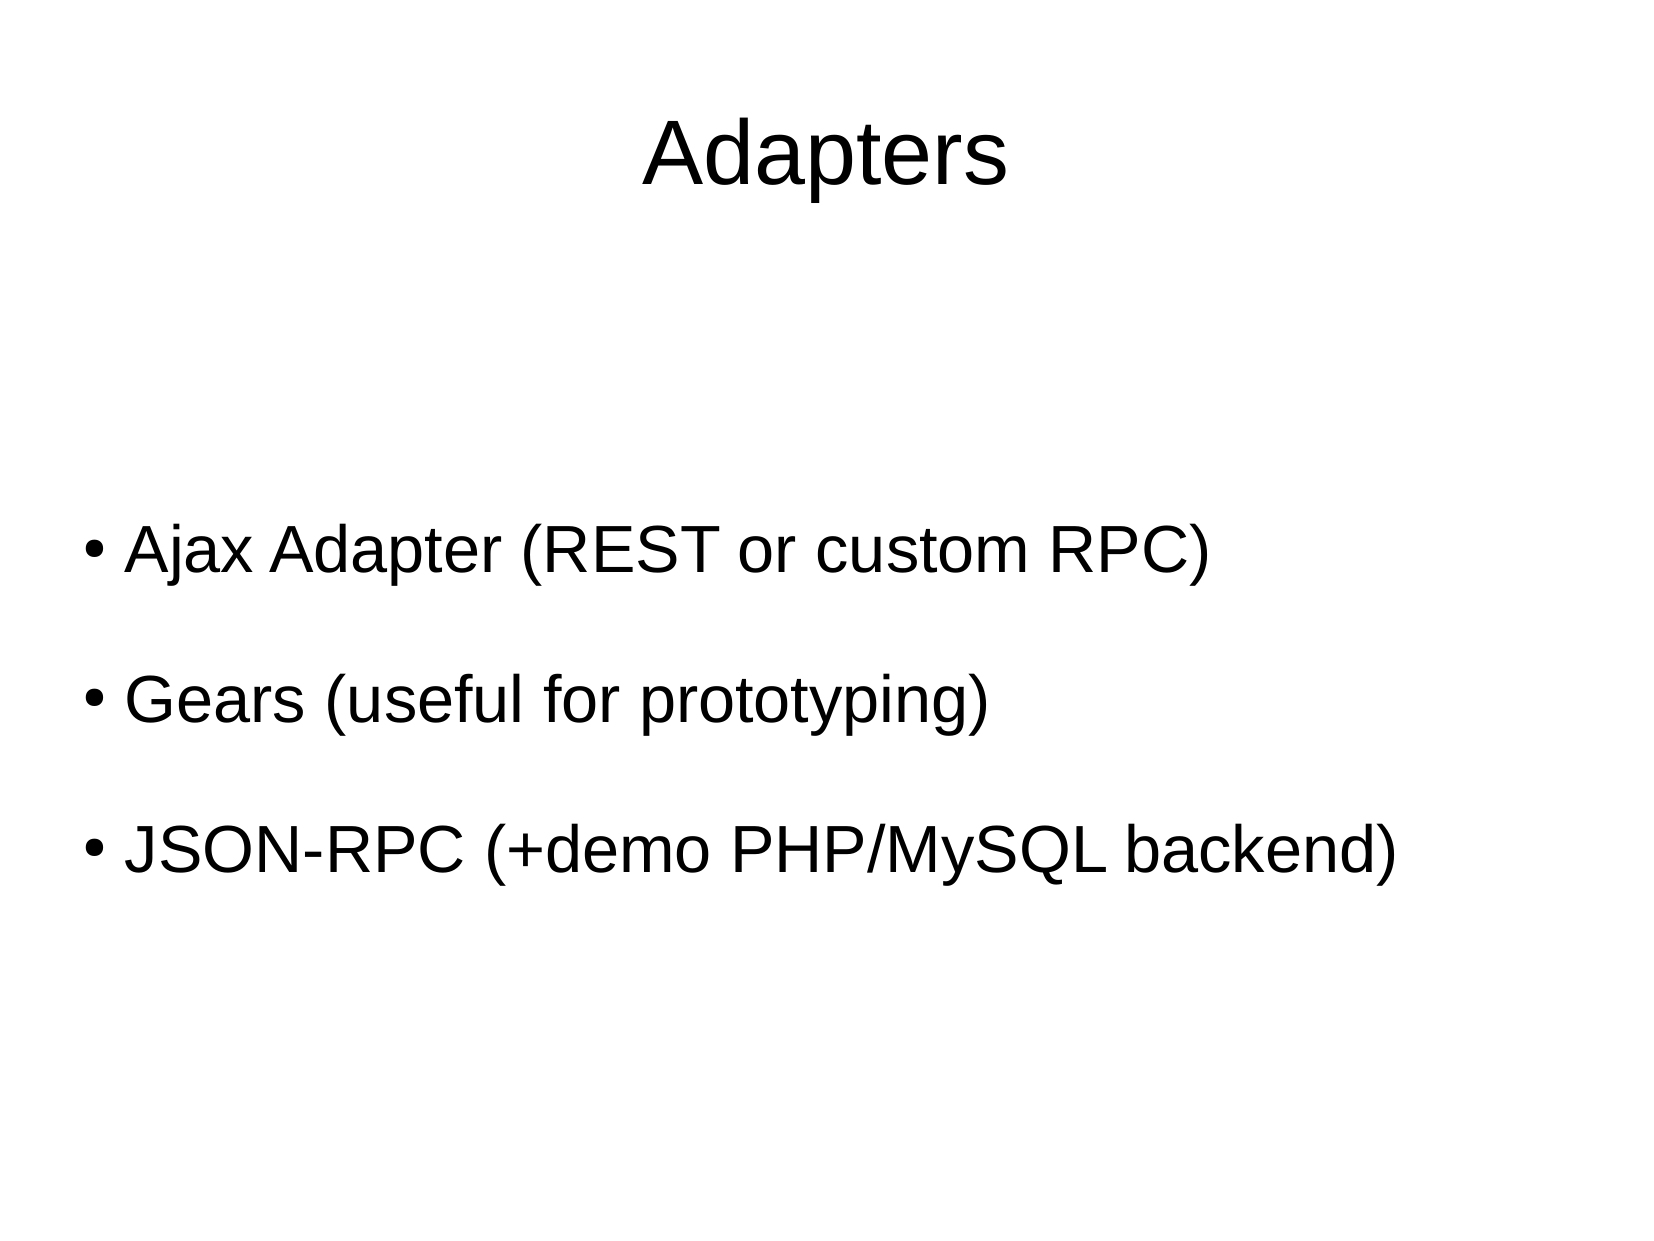

# Adapters
 Ajax Adapter (REST or custom RPC)
 Gears (useful for prototyping)
 JSON-RPC (+demo PHP/MySQL backend)